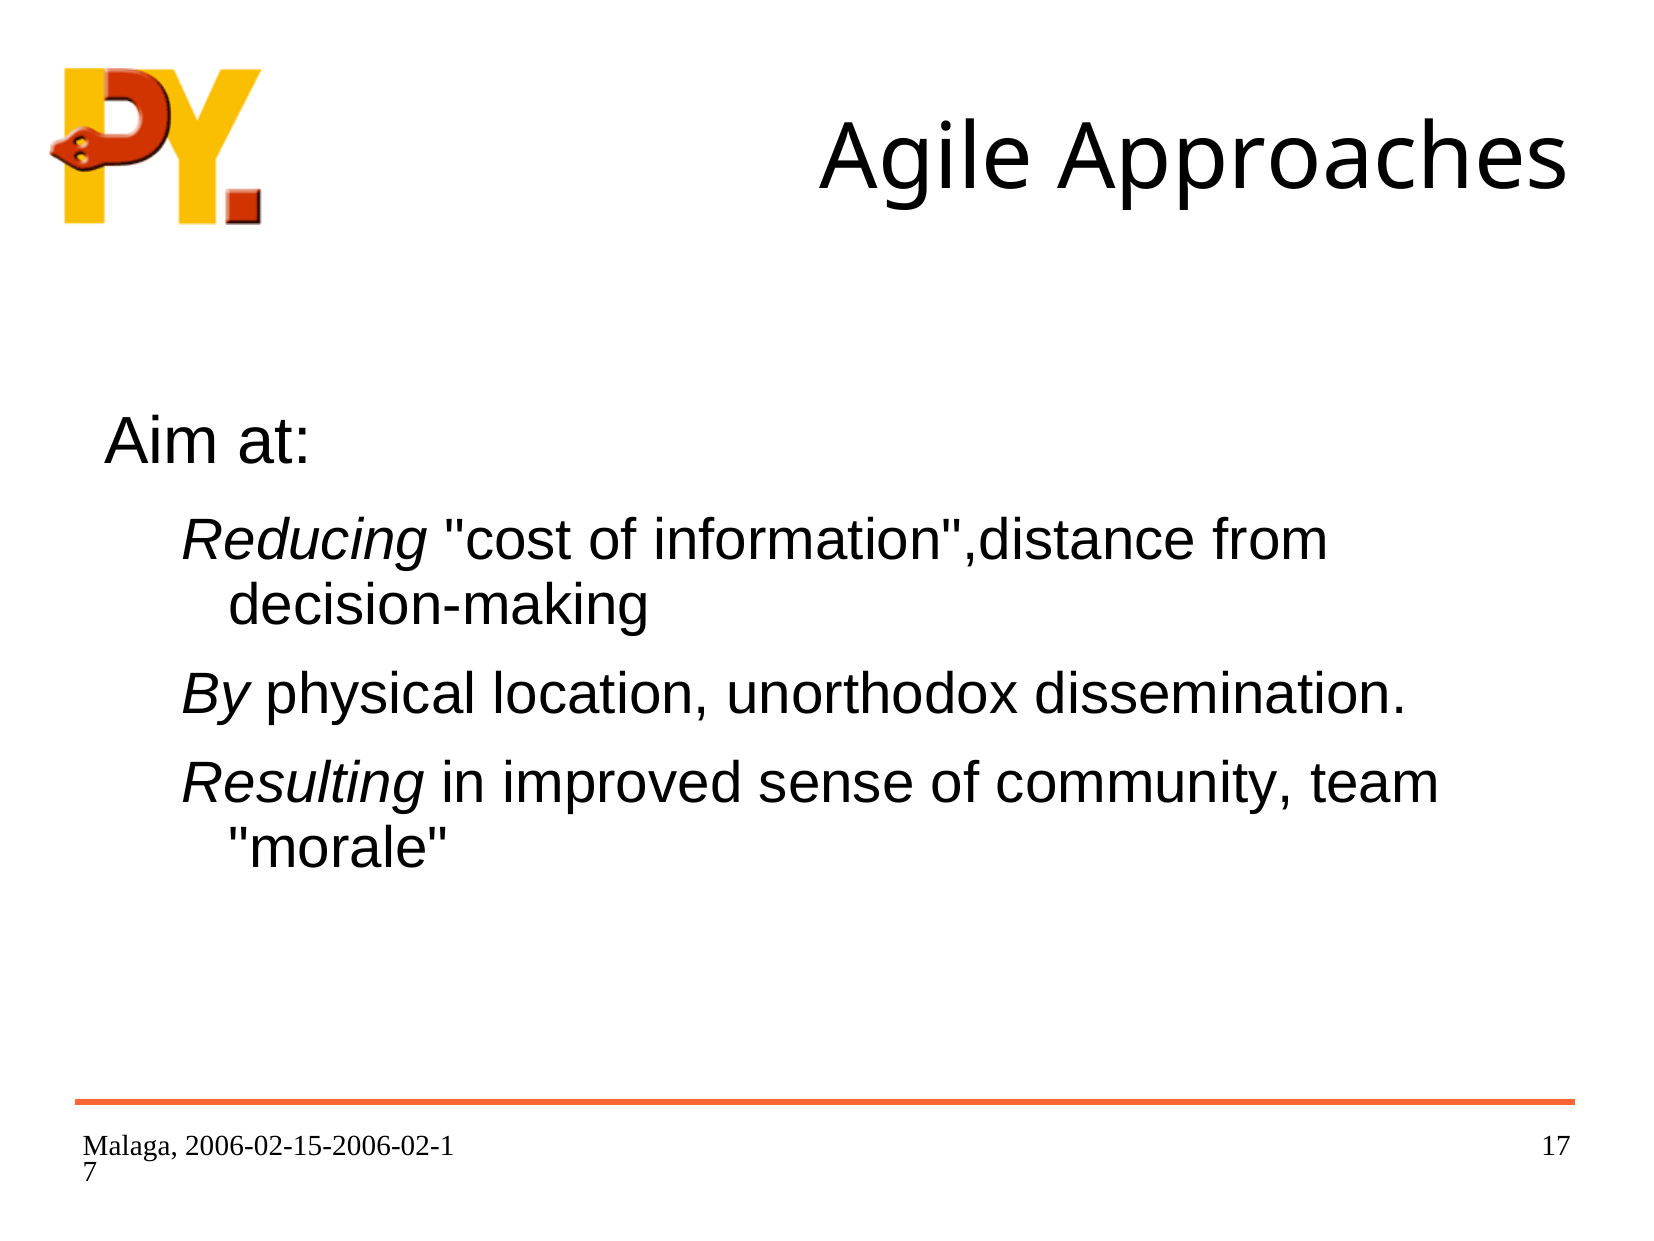

# Agile Approaches
Aim at:
Reducing "cost of information",distance from decision-making
By physical location, unorthodox dissemination.
Resulting in improved sense of community, team "morale"
Malaga, 2006-02-15-2006-02-17
17